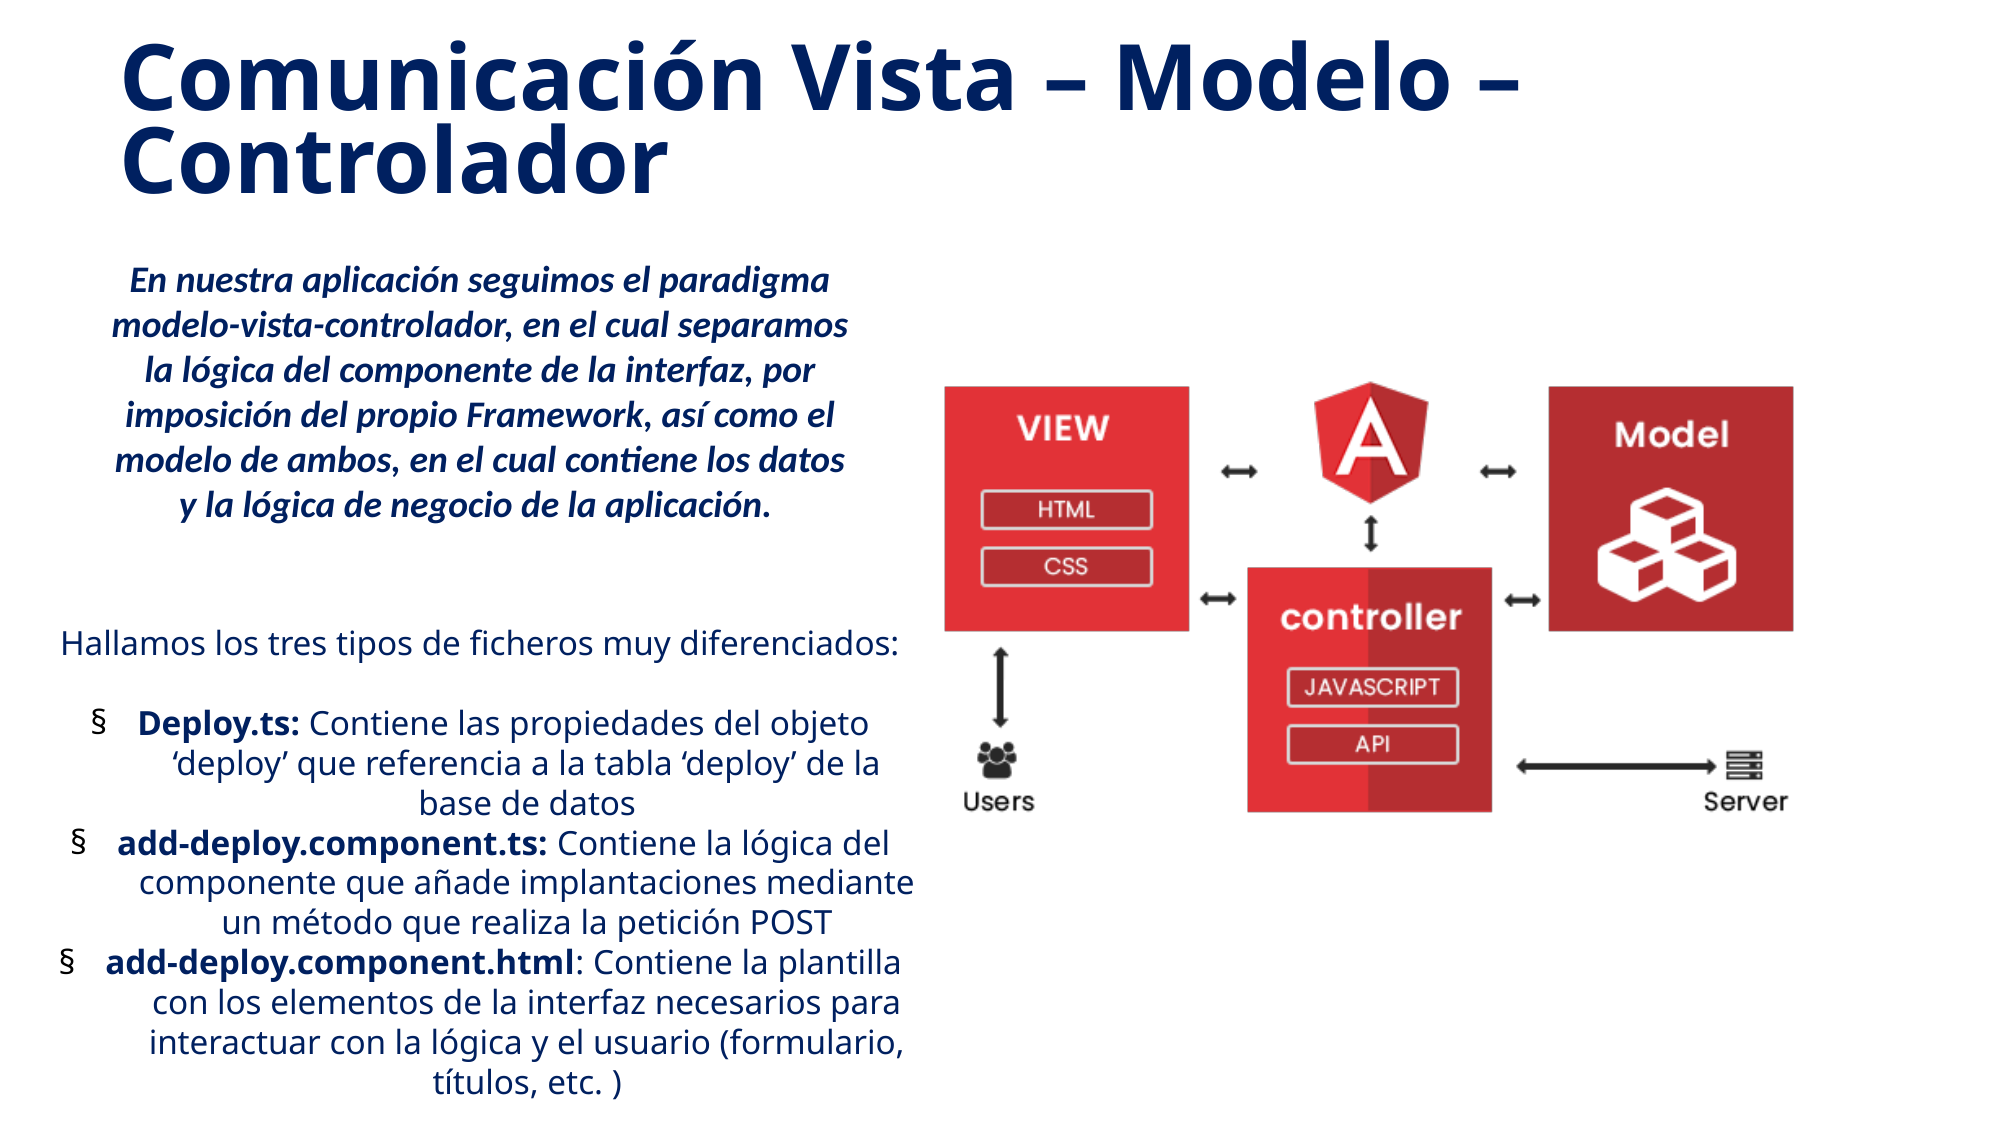

Comunicación Vista – Modelo – Controlador
# Diapositiva de recursos humanos 8
En nuestra aplicación seguimos el paradigma modelo-vista-controlador, en el cual separamos la lógica del componente de la interfaz, por imposición del propio Framework, así como el modelo de ambos, en el cual contiene los datos y la lógica de negocio de la aplicación.
Hallamos los tres tipos de ficheros muy diferenciados:
Deploy.ts: Contiene las propiedades del objeto ‘deploy’ que referencia a la tabla ‘deploy’ de la base de datos
add-deploy.component.ts: Contiene la lógica del componente que añade implantaciones mediante un método que realiza la petición POST
add-deploy.component.html: Contiene la plantilla con los elementos de la interfaz necesarios para interactuar con la lógica y el usuario (formulario, títulos, etc. )